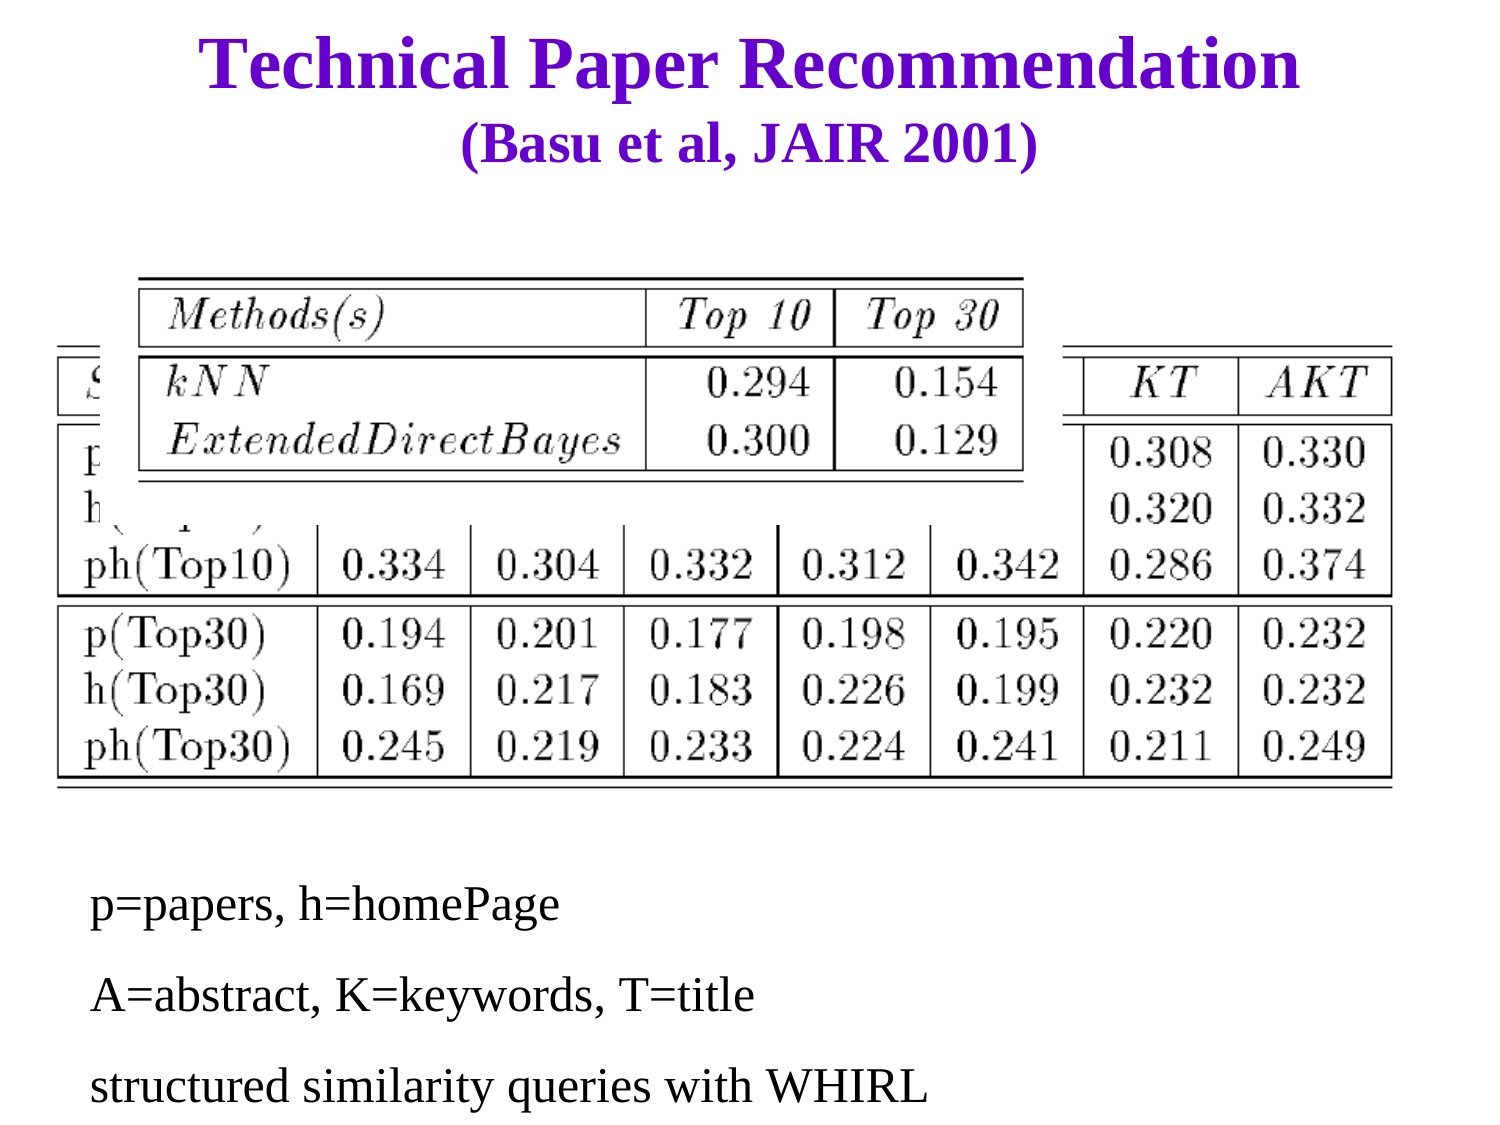

# Technical Paper Recommendation (Basu et al, JAIR 2001)
p=papers, h=homePage
A=abstract, K=keywords, T=title
structured similarity queries with WHIRL